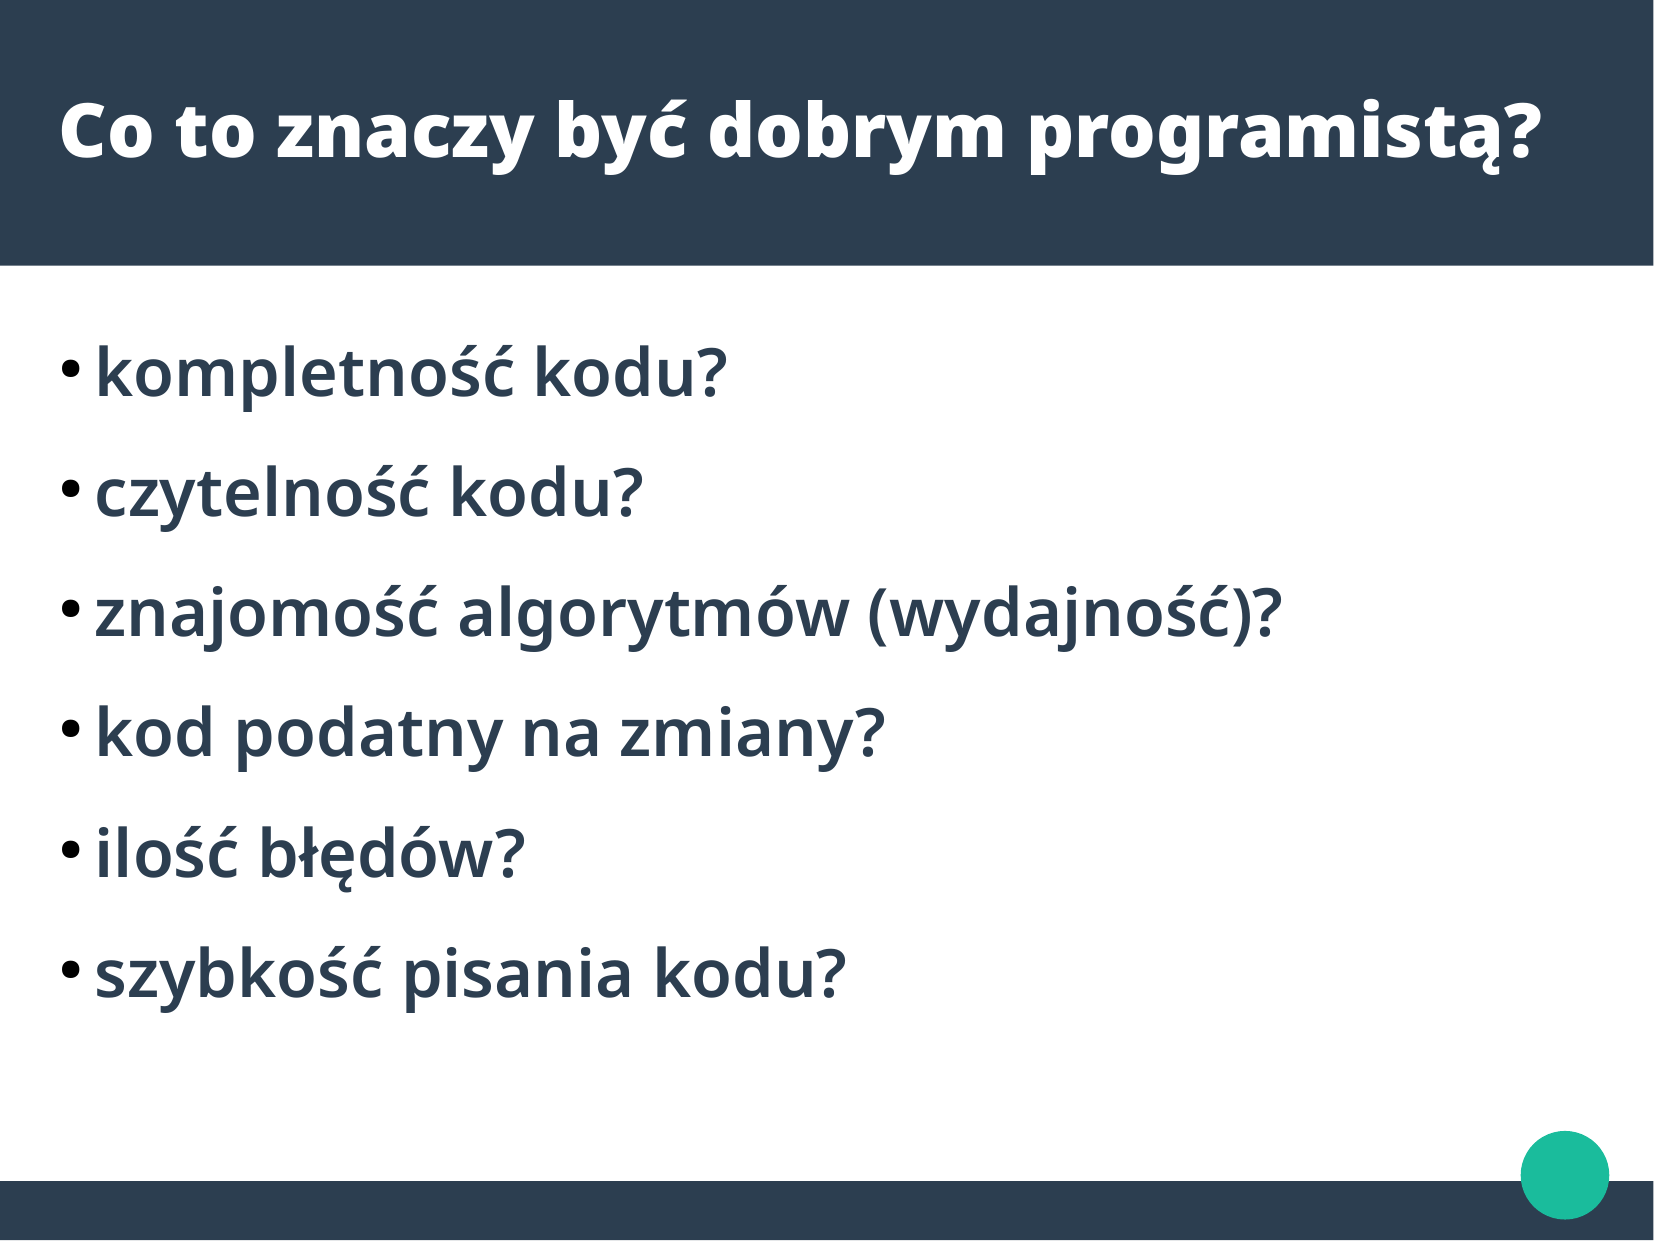

# Co to znaczy być dobrym programistą?
kompletność kodu?
czytelność kodu?
znajomość algorytmów (wydajność)?
kod podatny na zmiany?
ilość błędów?
szybkość pisania kodu?